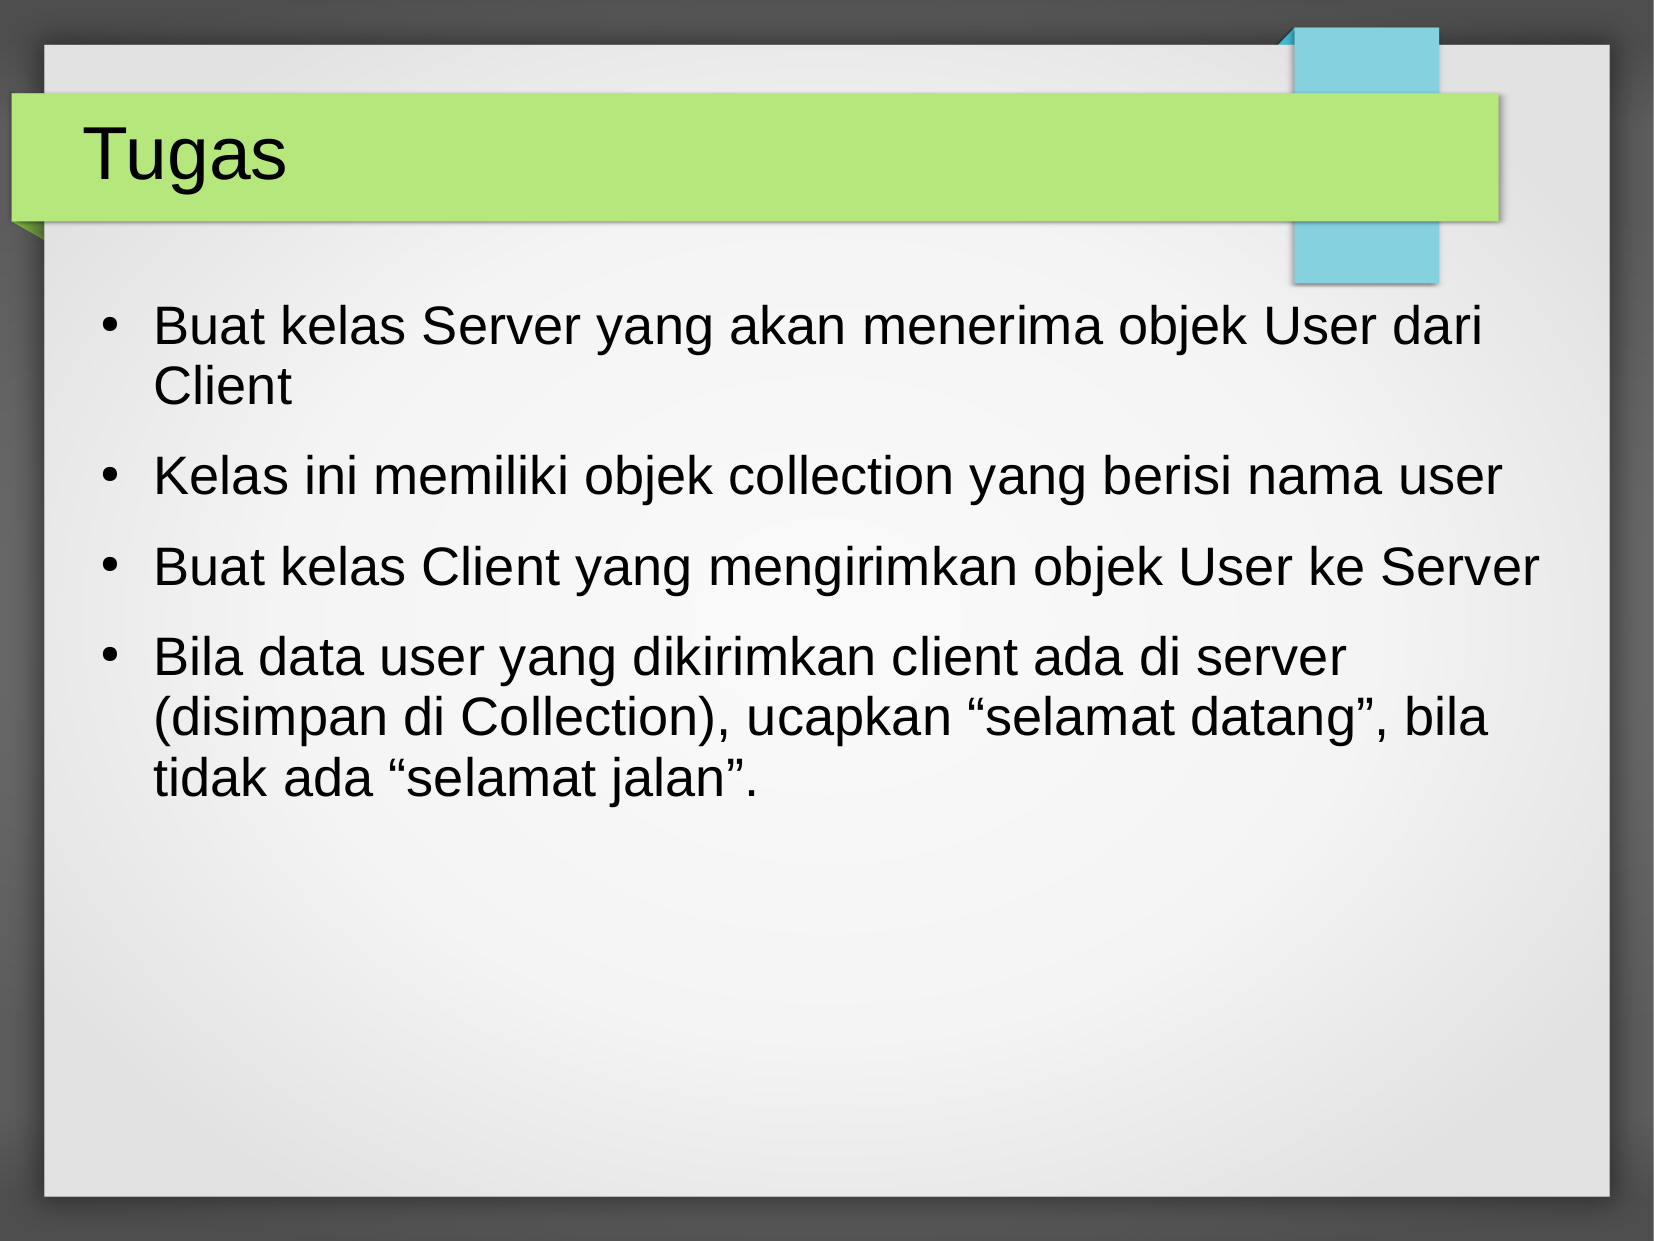

# Tugas
Buat kelas Server yang akan menerima objek User dari Client
Kelas ini memiliki objek collection yang berisi nama user
Buat kelas Client yang mengirimkan objek User ke Server
Bila data user yang dikirimkan client ada di server (disimpan di Collection), ucapkan “selamat datang”, bila tidak ada “selamat jalan”.